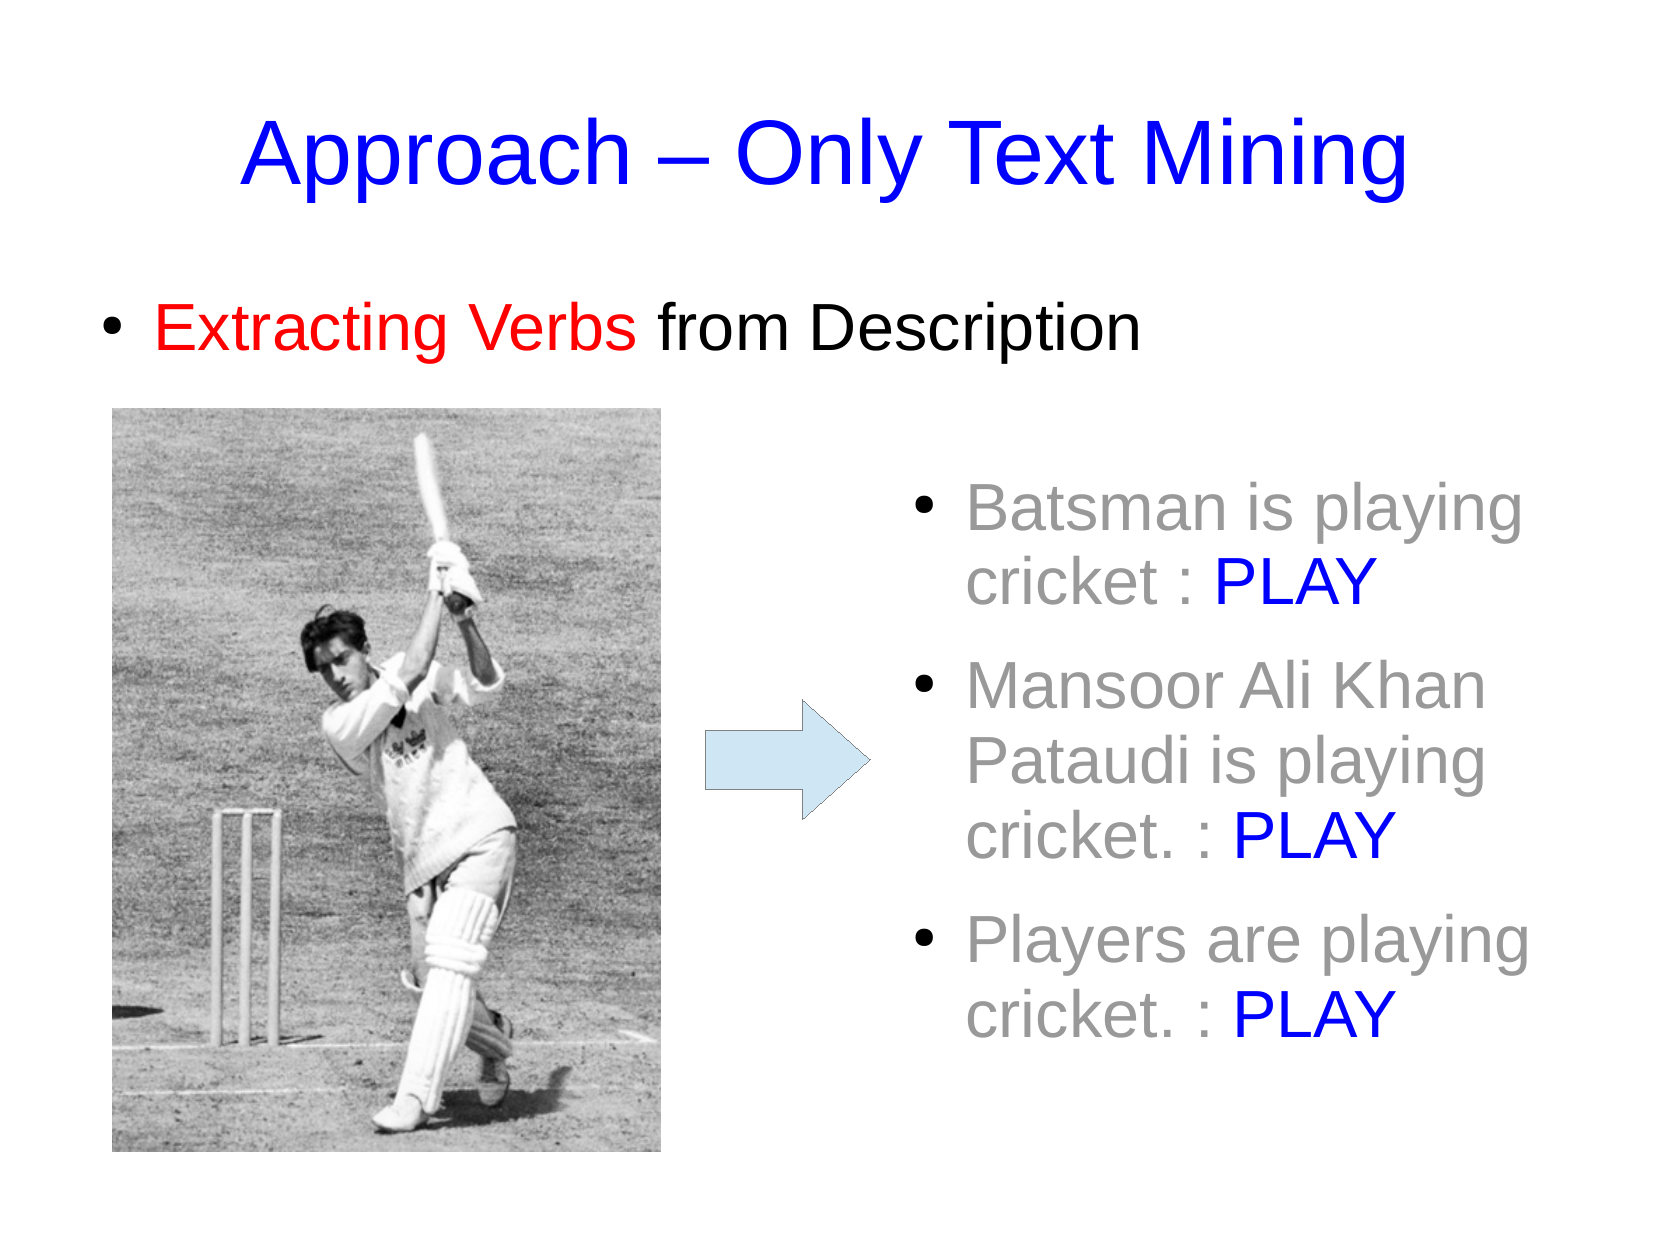

# Approach – Only Text Mining
Extracting Verbs from Description
Batsman is playing cricket : PLAY
Mansoor Ali Khan Pataudi is playing cricket. : PLAY
Players are playing cricket. : PLAY